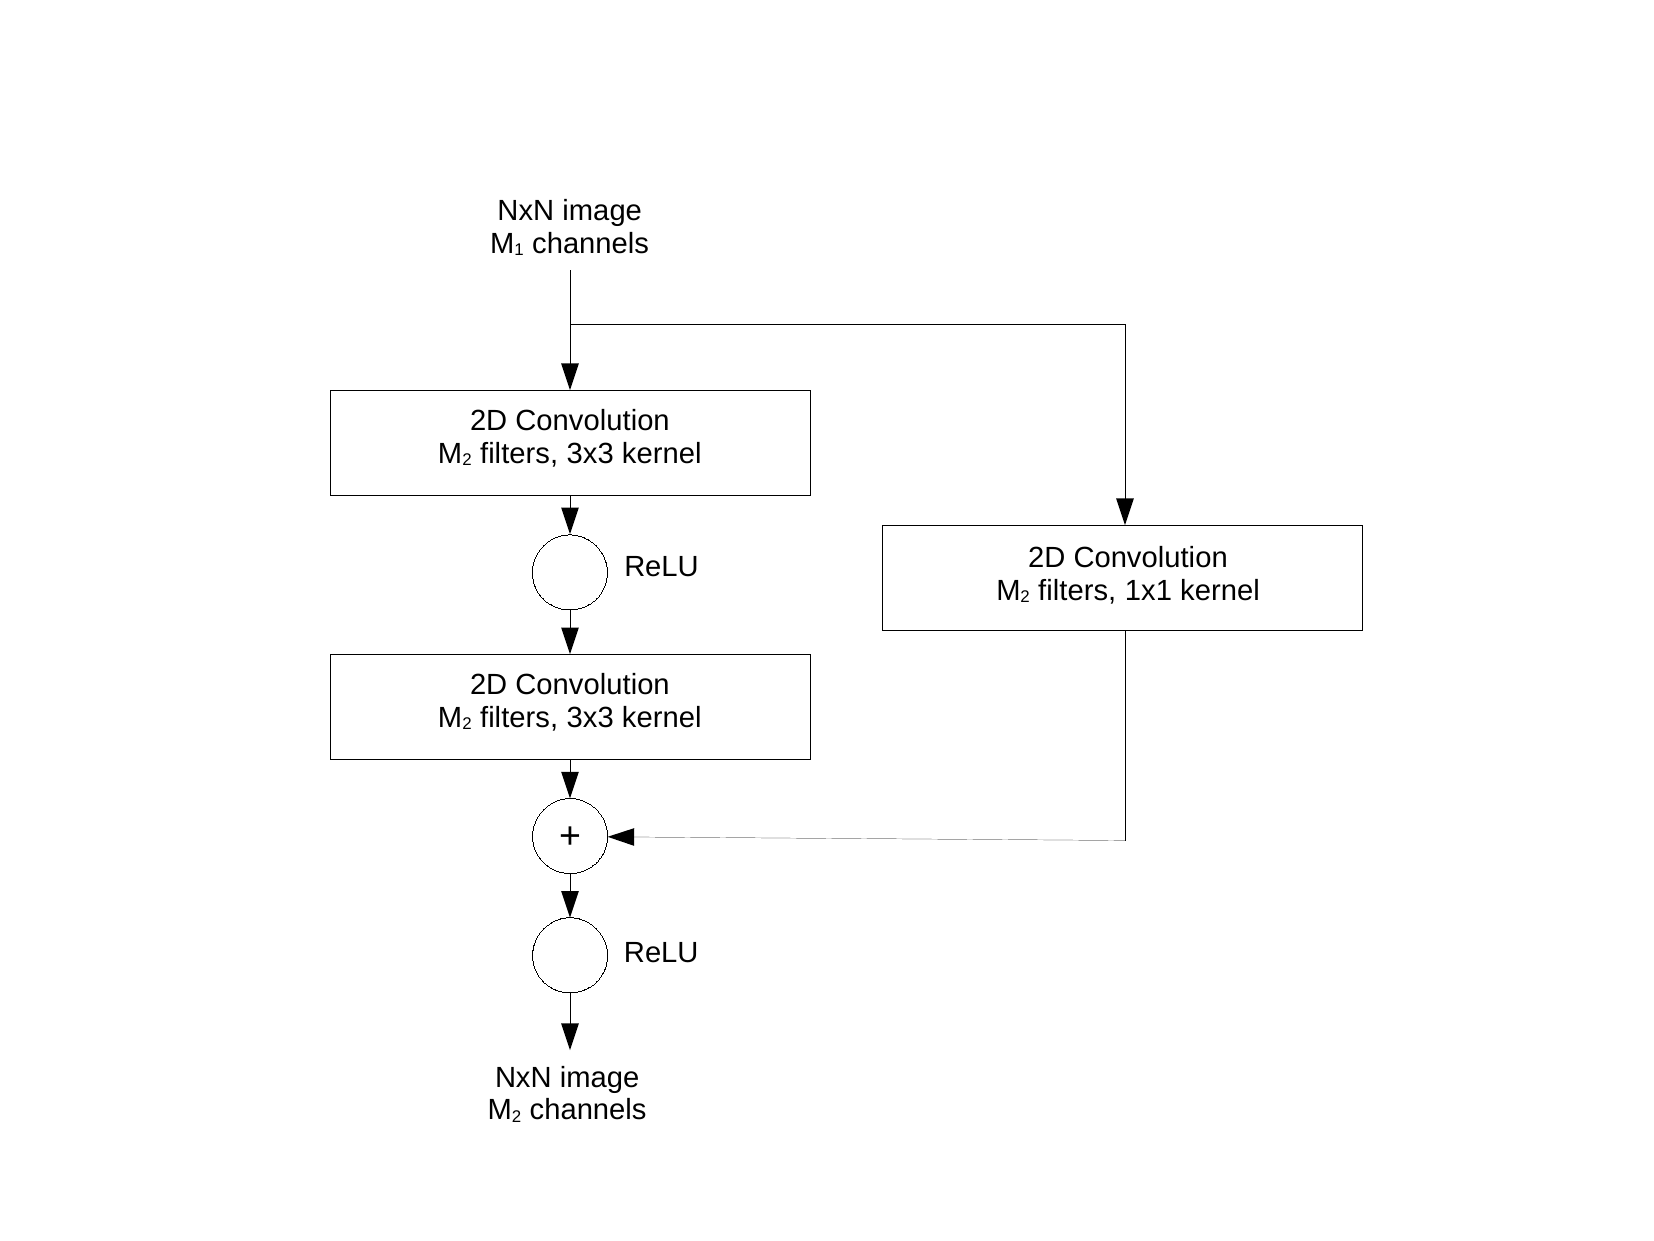

NxN image
M1 channels
2D Convolution
M2 filters, 3x3 kernel
2D Convolution
M2 filters, 1x1 kernel
ReLU
2D Convolution
M2 filters, 3x3 kernel
+
ReLU
NxN image
M2 channels